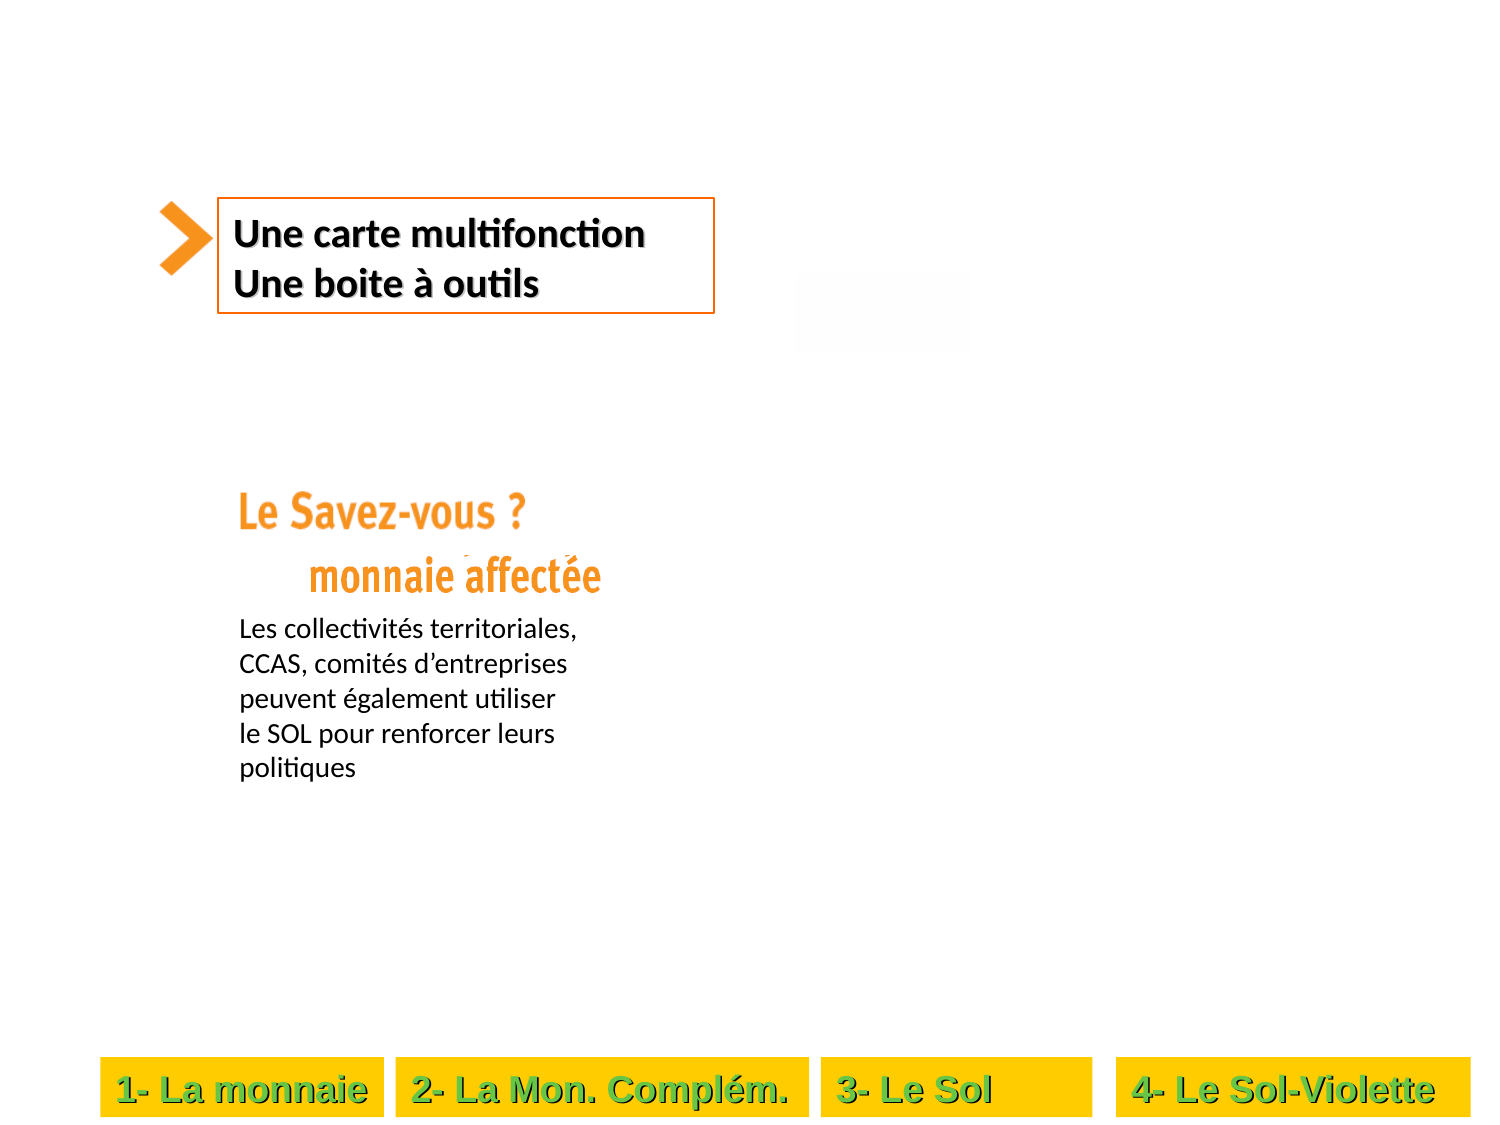

Une carte multifonction
Une boite à outils
Les collectivités territoriales, CCAS, comités d’entreprises peuvent également utiliser le SOL pour renforcer leurs politiques